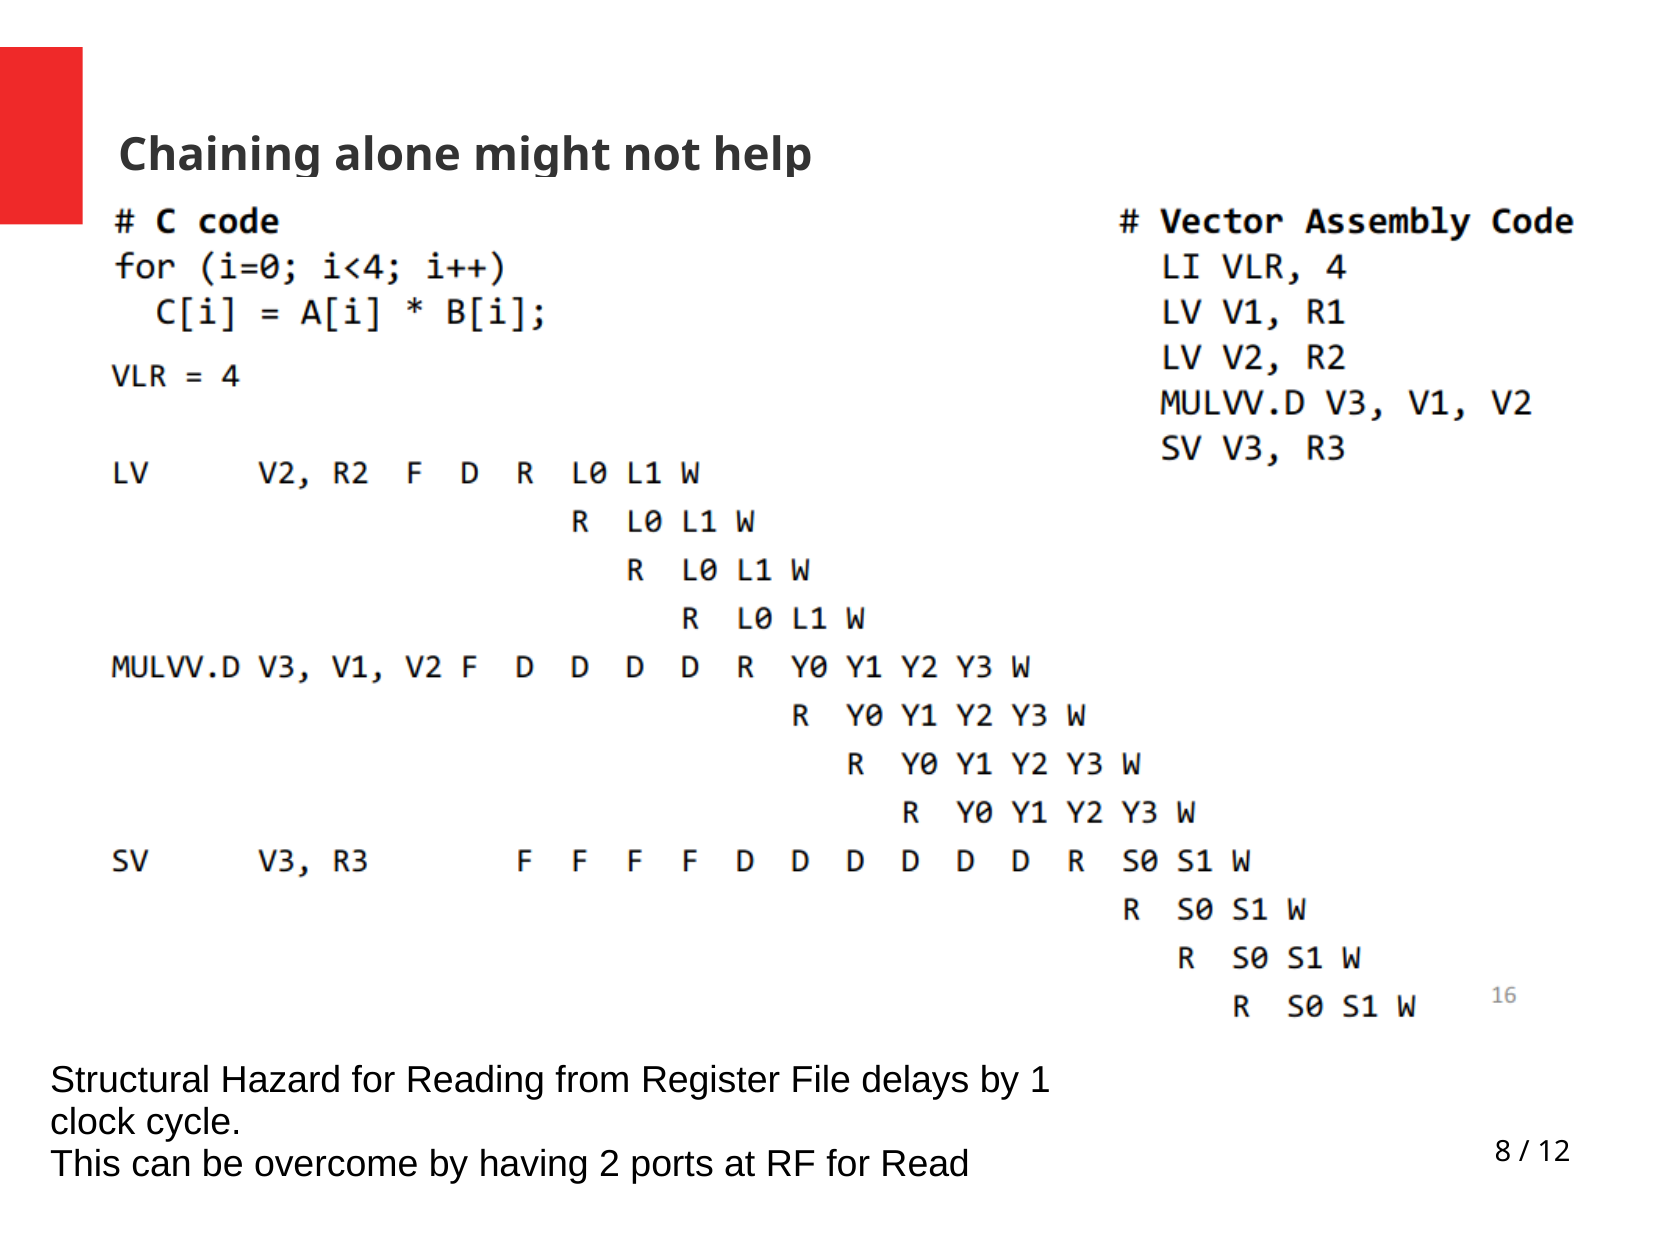

# Chaining alone might not help
Structural Hazard for Reading from Register File delays by 1 clock cycle.
This can be overcome by having 2 ports at RF for Read
8